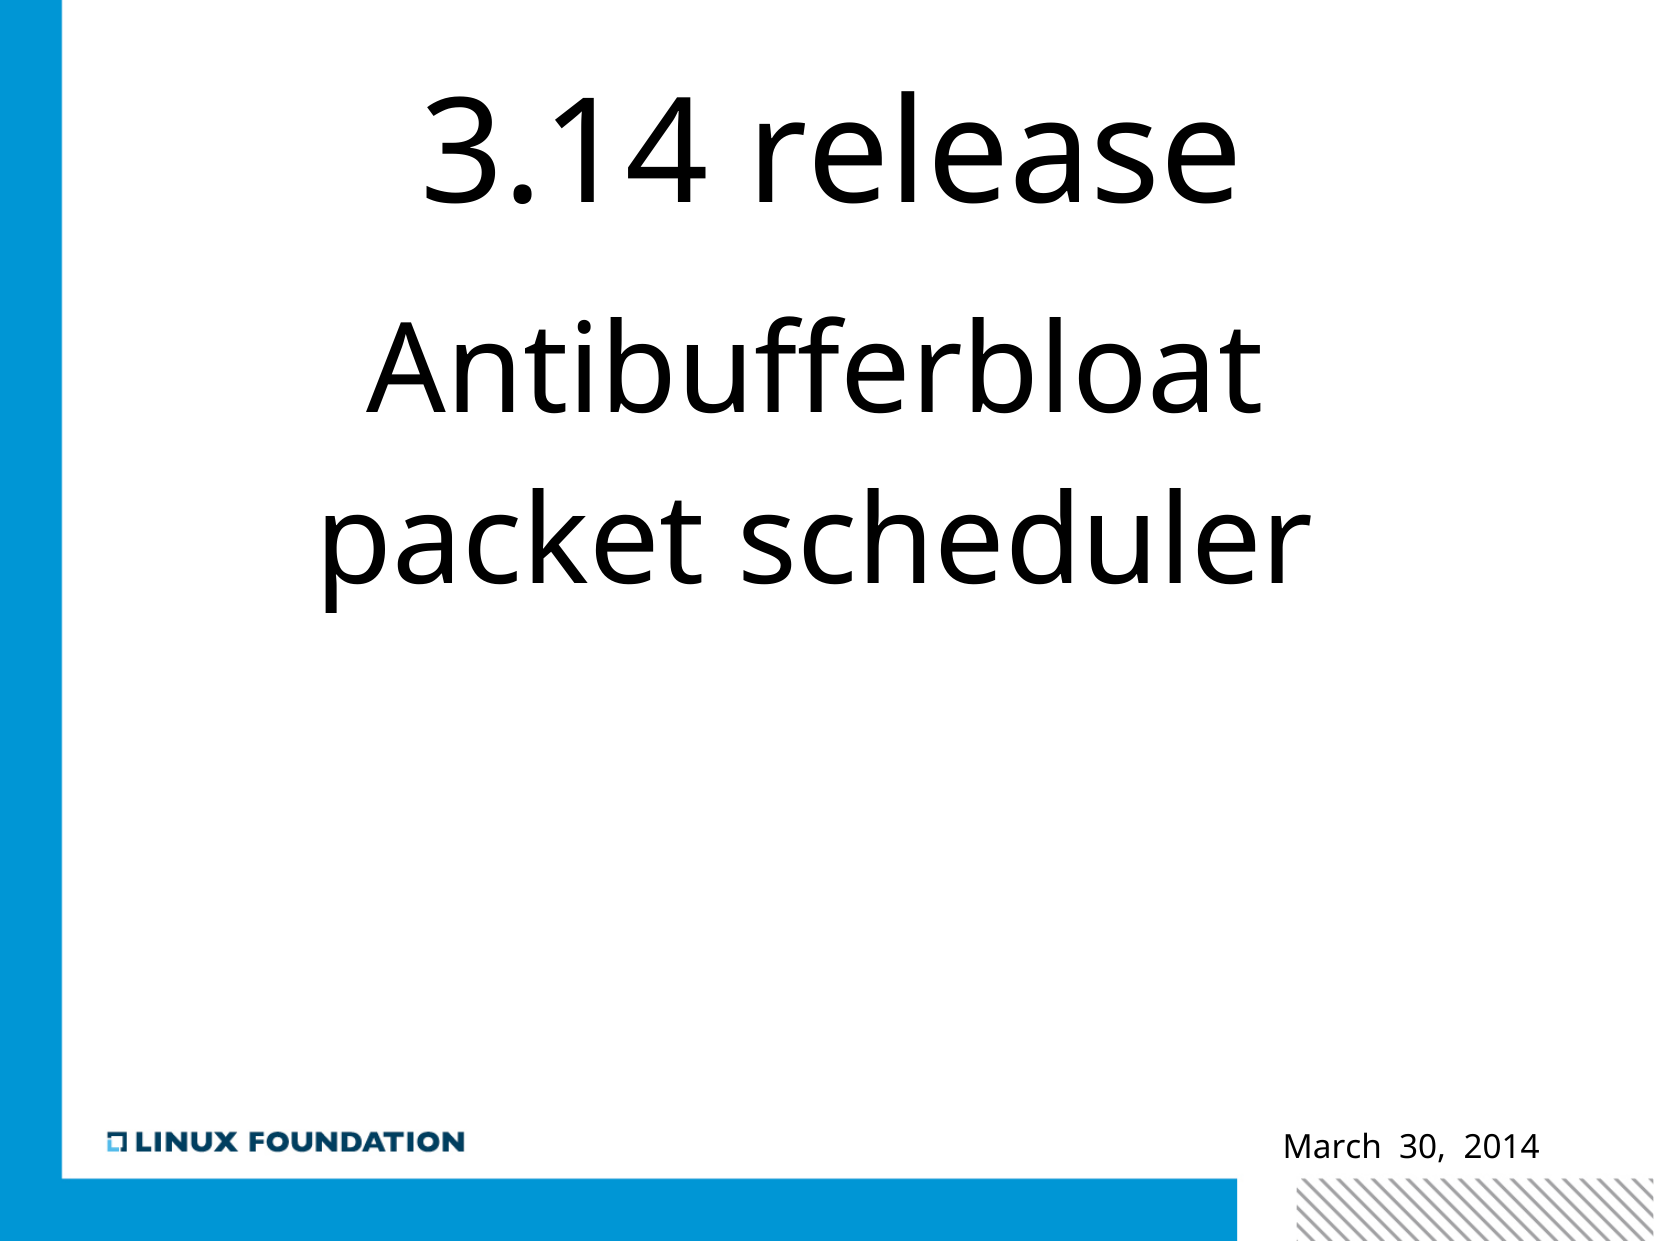

3.14 release
Antibufferbloat
packet scheduler
March 30, 2014